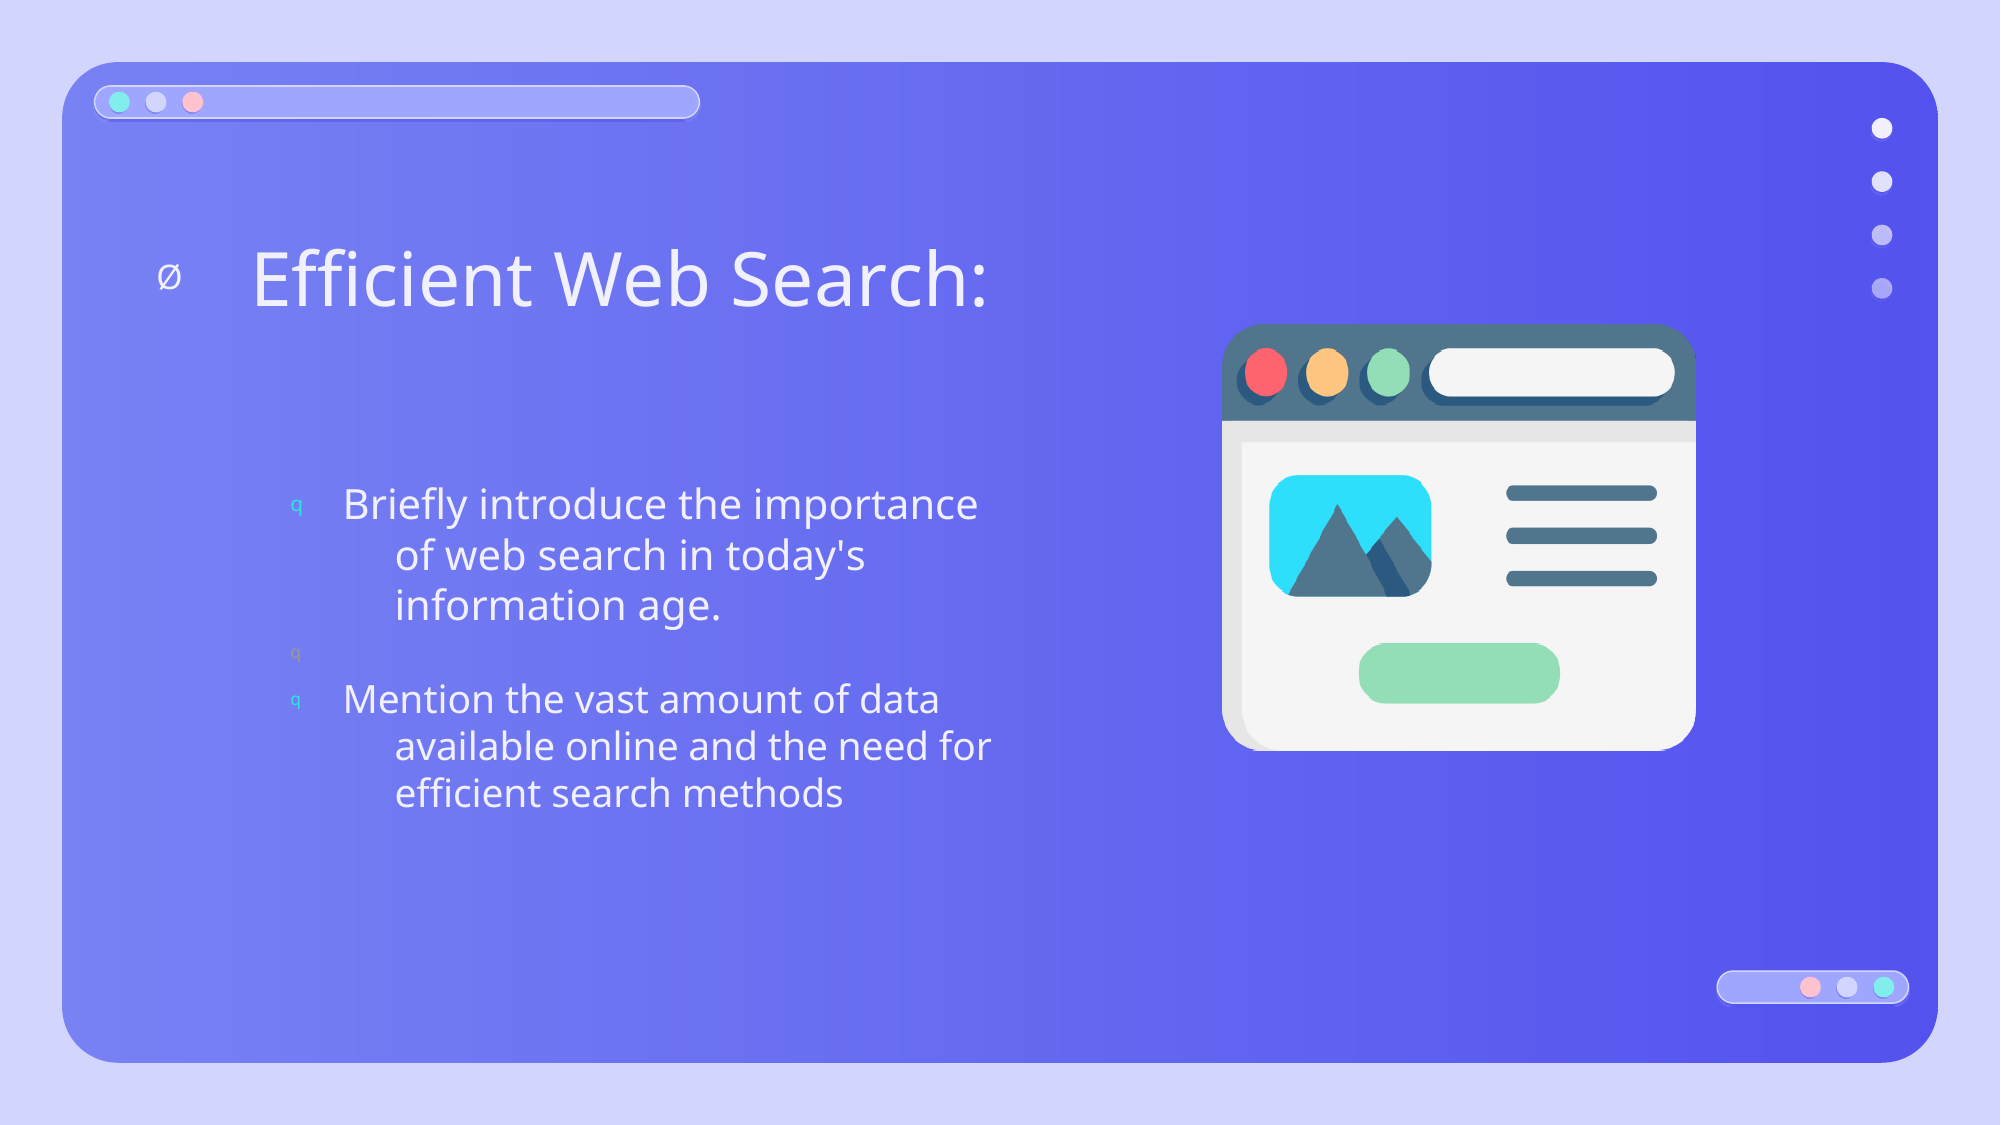

# Efficient Web Search:
Briefly introduce the importance of web search in today's information age.
Mention the vast amount of data available online and the need for efficient search methods